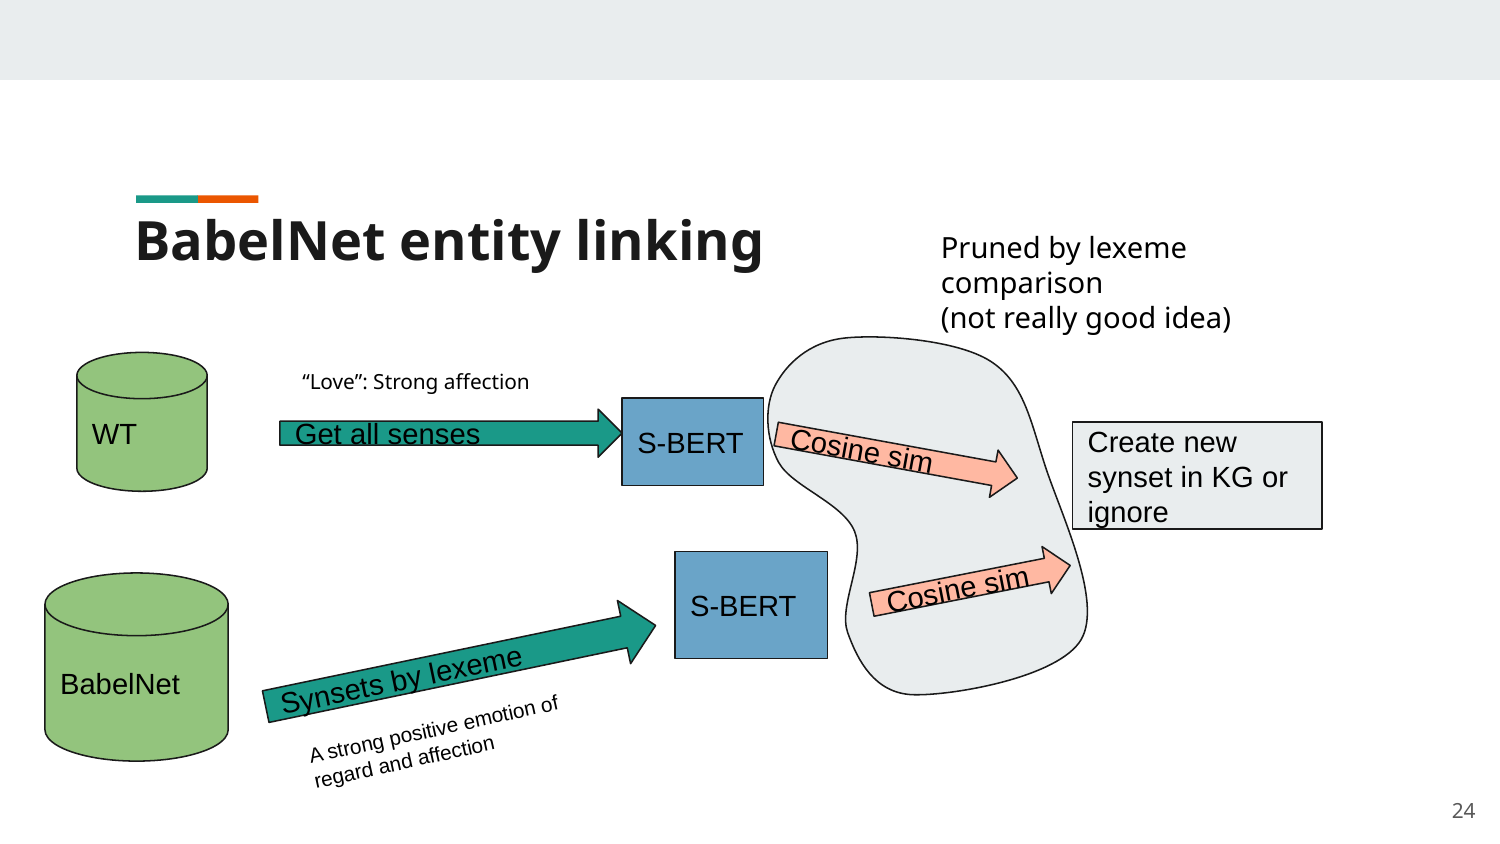

# BabelNet entity linking
Pruned by lexeme comparison
(not really good idea)
WT
“Love”: Strong affection
S-BERT
Get all senses
Create new synset in KG or ignore
Cosine sim
S-BERT
Cosine sim
BabelNet
Synsets by lexeme
A strong positive emotion of regard and affection